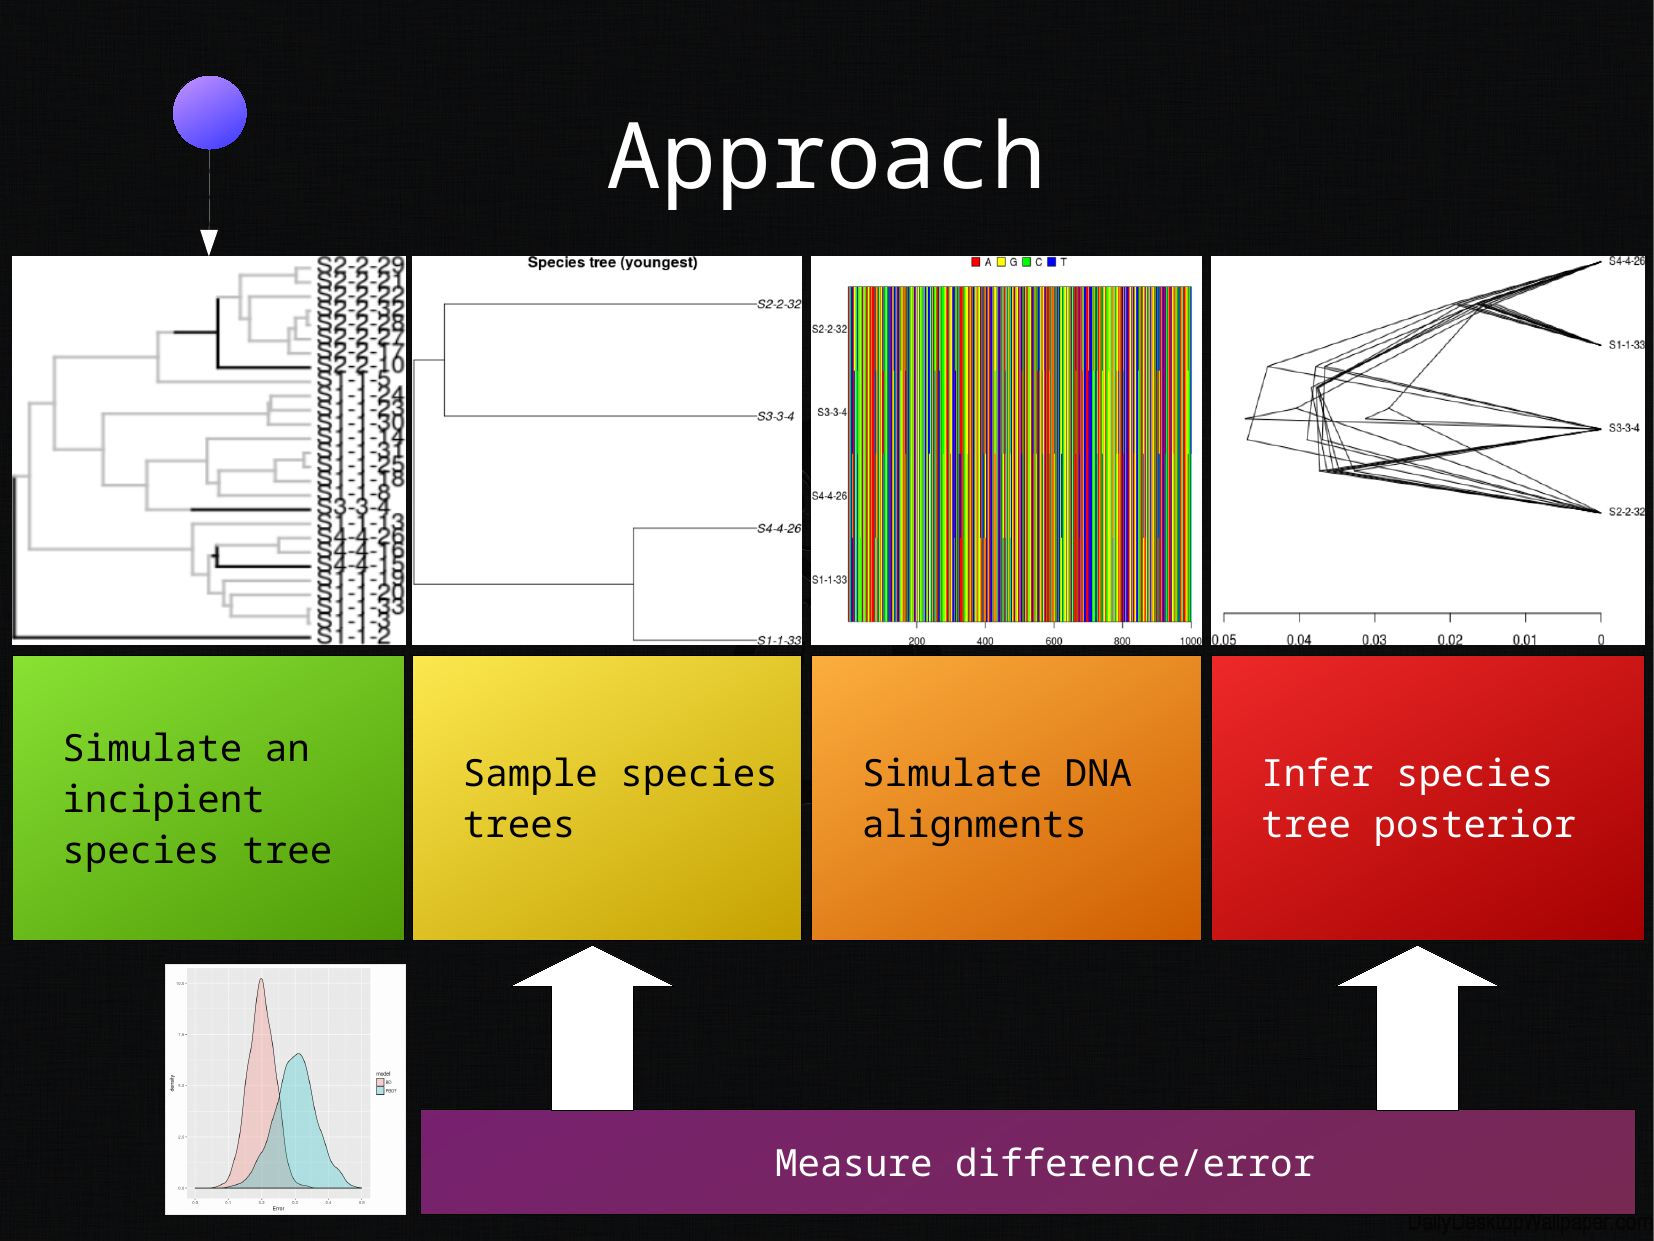

# Approach
Simulate an incipient species tree
Sample species trees
Simulate DNA alignments
Infer species tree posterior
Measure difference/error